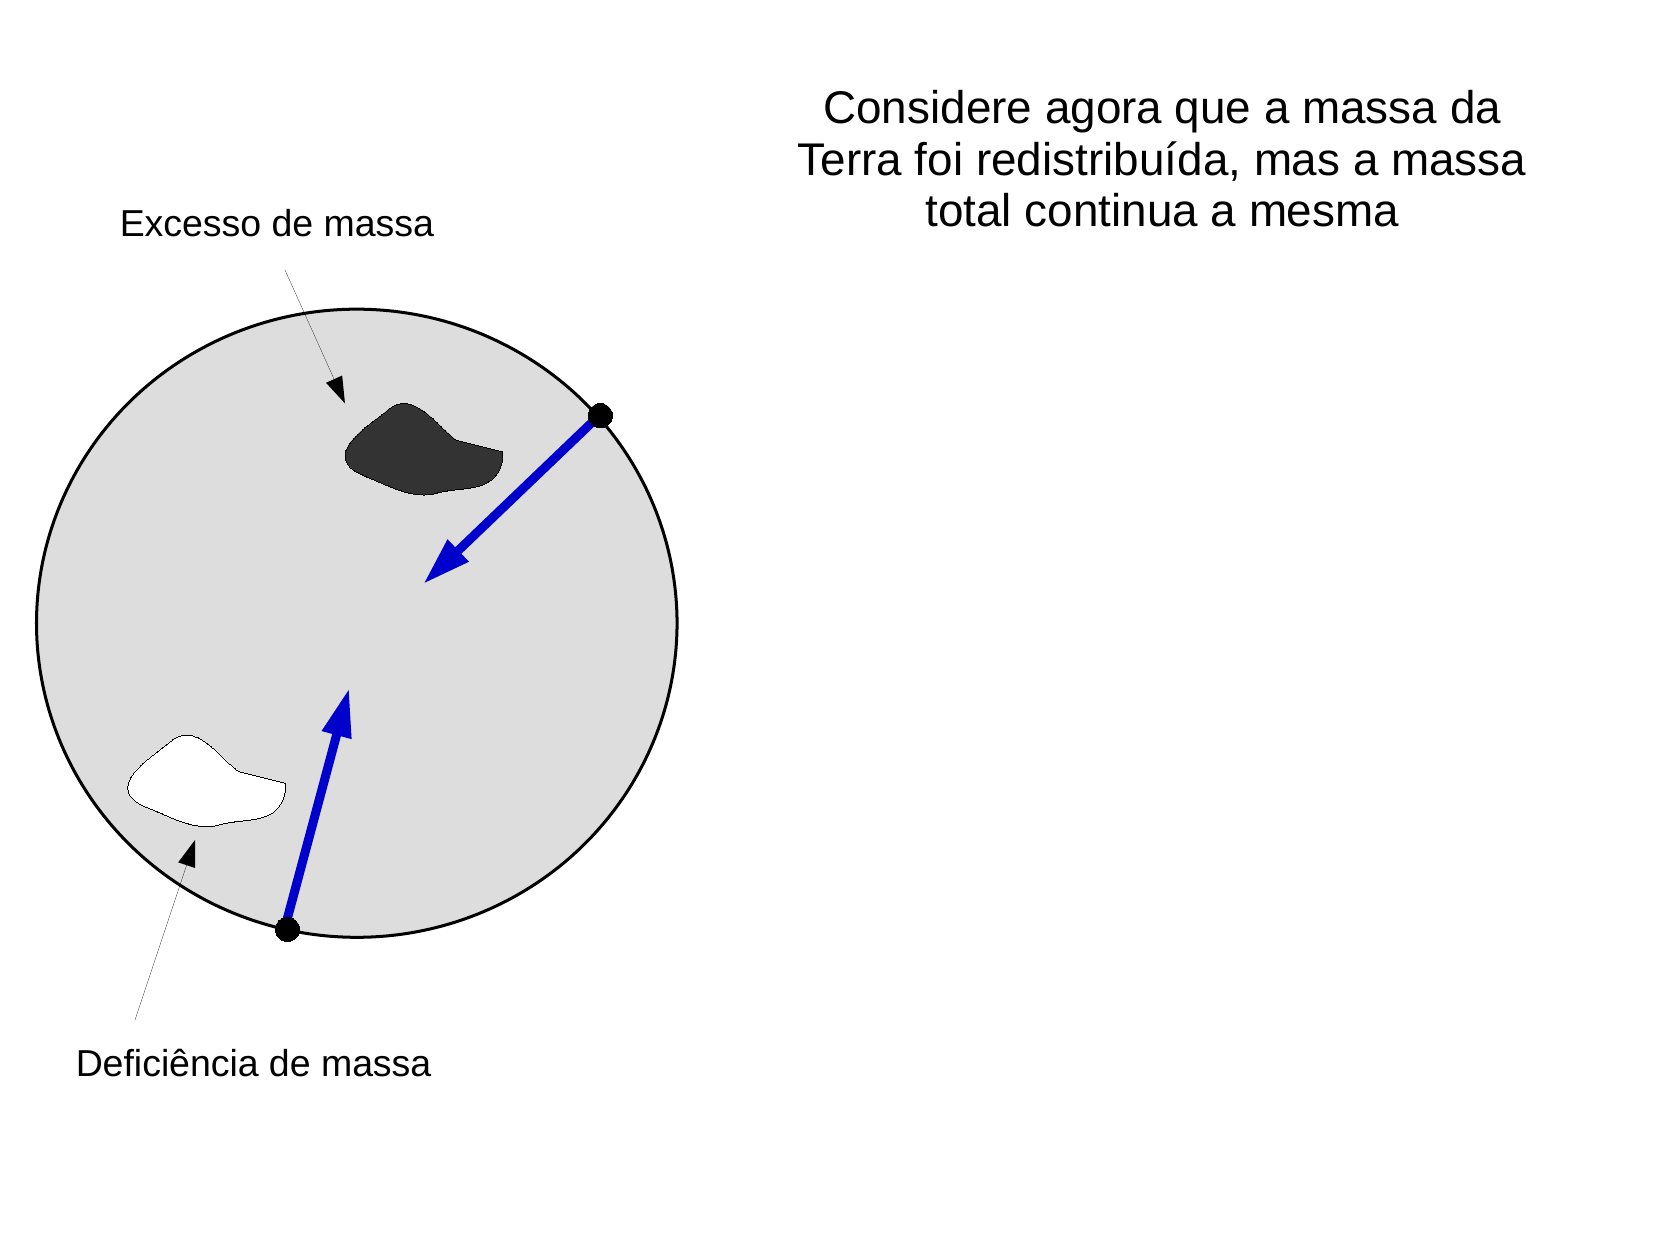

Considere agora que a massa da Terra foi redistribuída, mas a massa total continua a mesma
Excesso de massa
Deficiência de massa